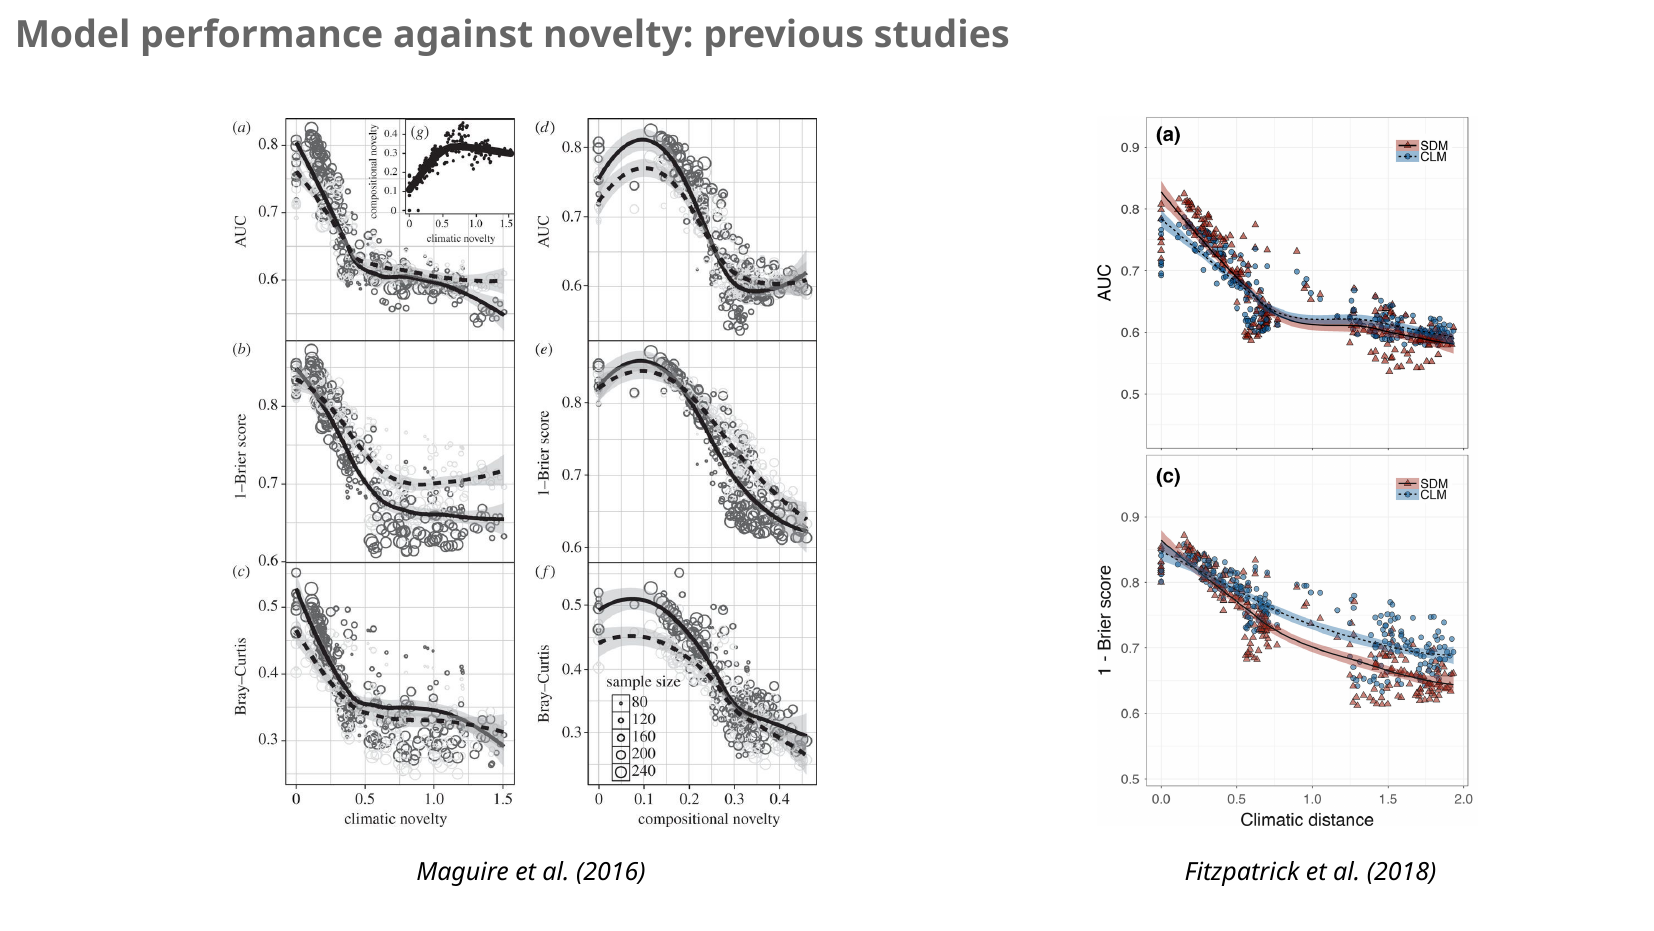

Model performance against novelty: previous studies
Maguire et al. (2016)
Fitzpatrick et al. (2018)